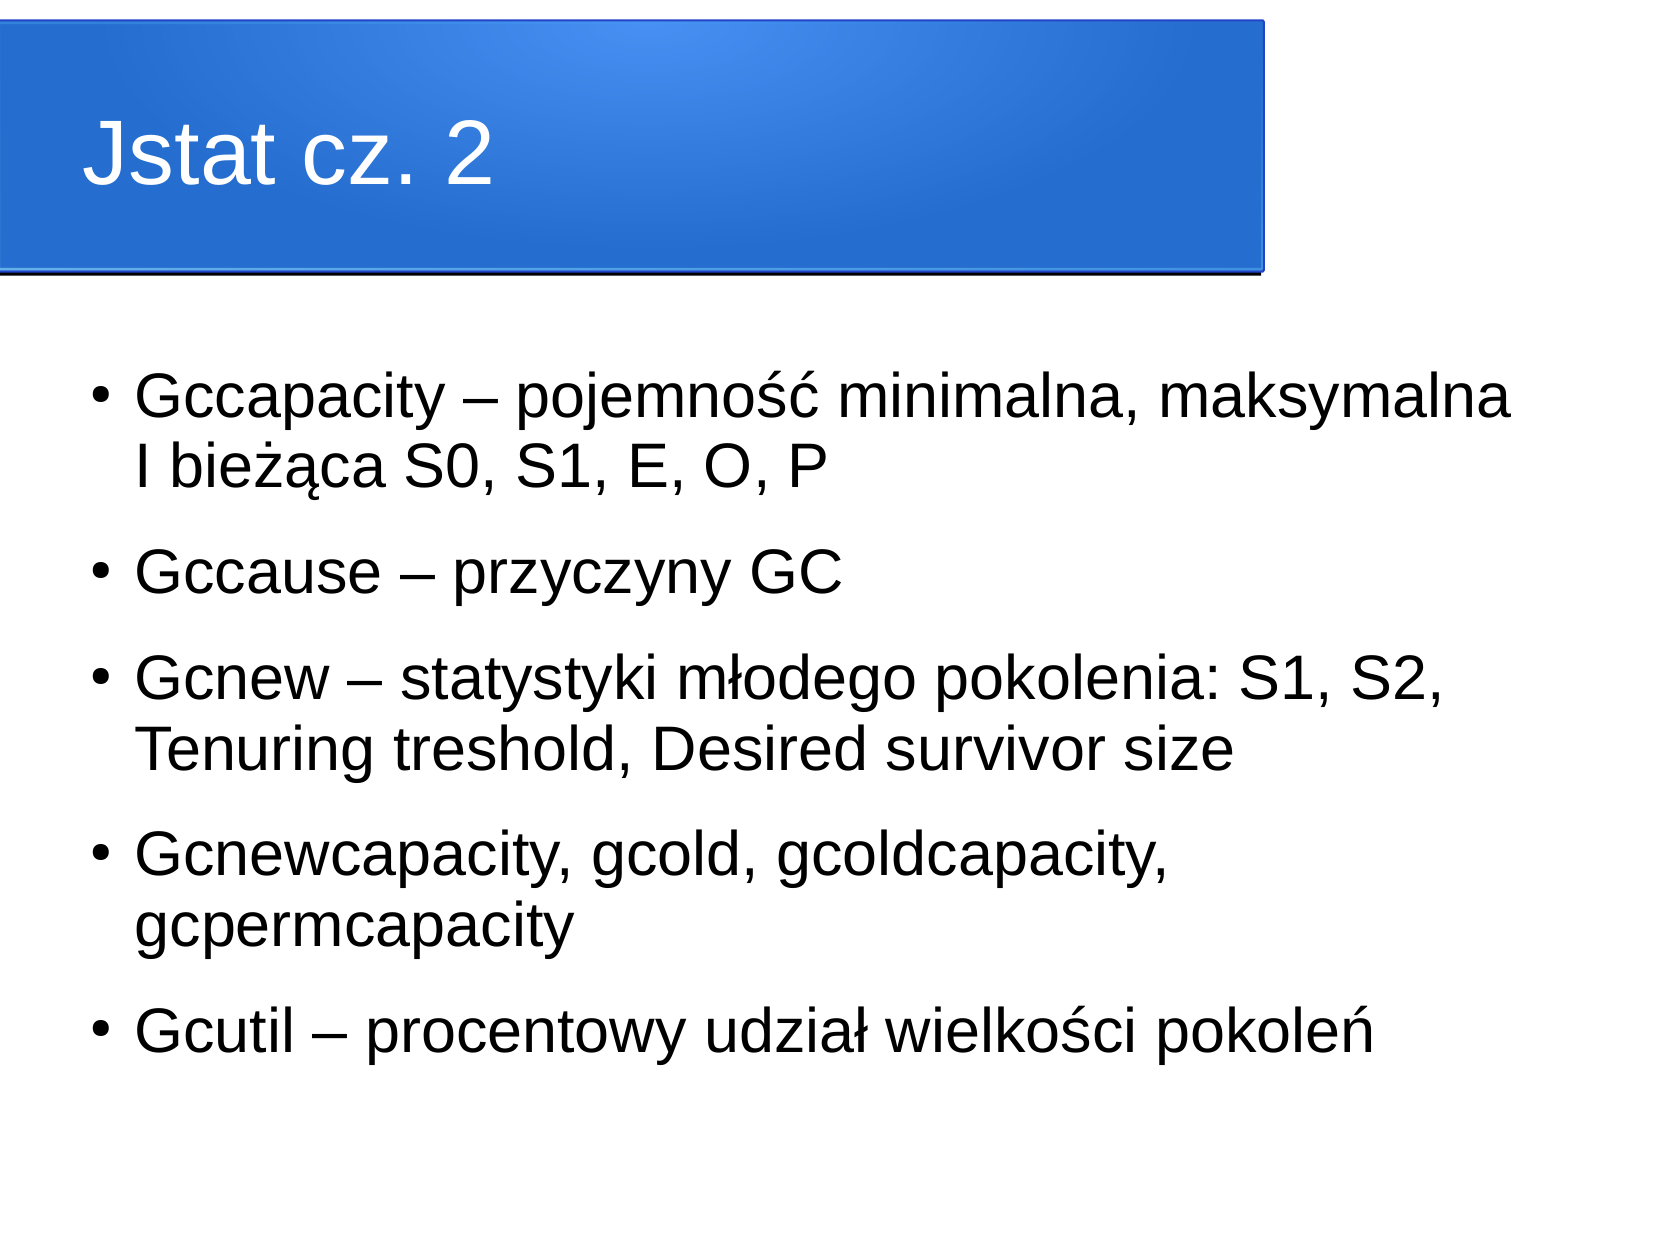

# Jstat cz. 2
Gccapacity – pojemność minimalna, maksymalna I bieżąca S0, S1, E, O, P
Gccause – przyczyny GC
Gcnew – statystyki młodego pokolenia: S1, S2, Tenuring treshold, Desired survivor size
Gcnewcapacity, gcold, gcoldcapacity, gcpermcapacity
Gcutil – procentowy udział wielkości pokoleń